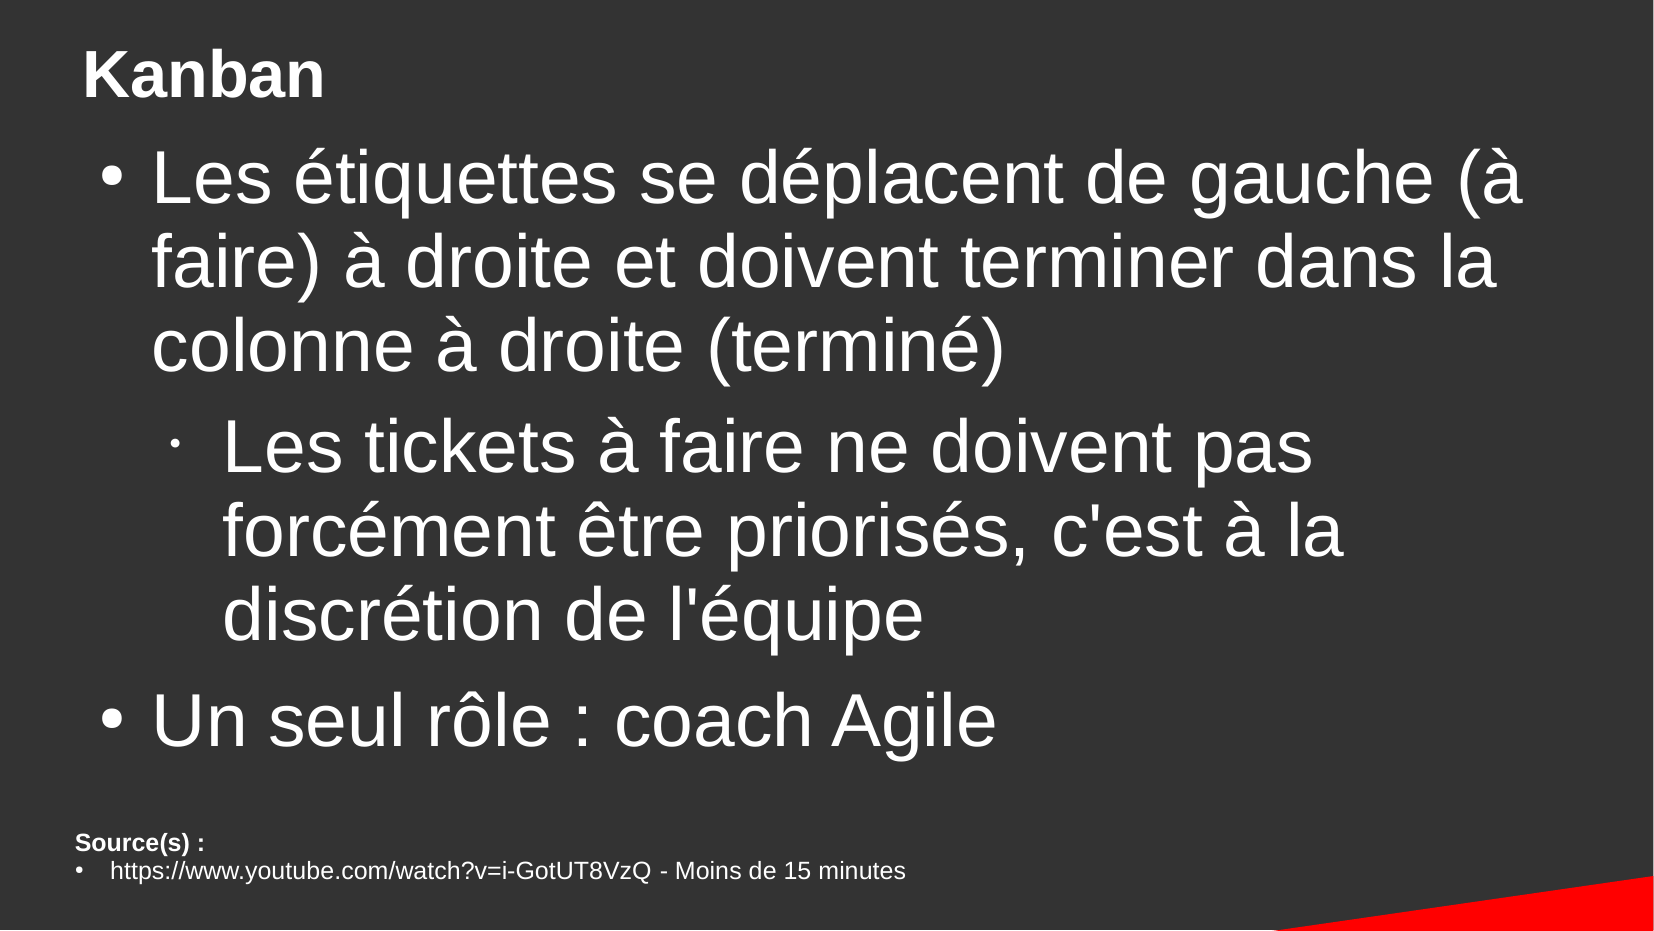

# Kanban
Les étiquettes se déplacent de gauche (à faire) à droite et doivent terminer dans la colonne à droite (terminé)
Les tickets à faire ne doivent pas forcément être priorisés, c'est à la discrétion de l'équipe
Un seul rôle : coach Agile
Source(s) :
https://www.youtube.com/watch?v=i-GotUT8VzQ - Moins de 15 minutes